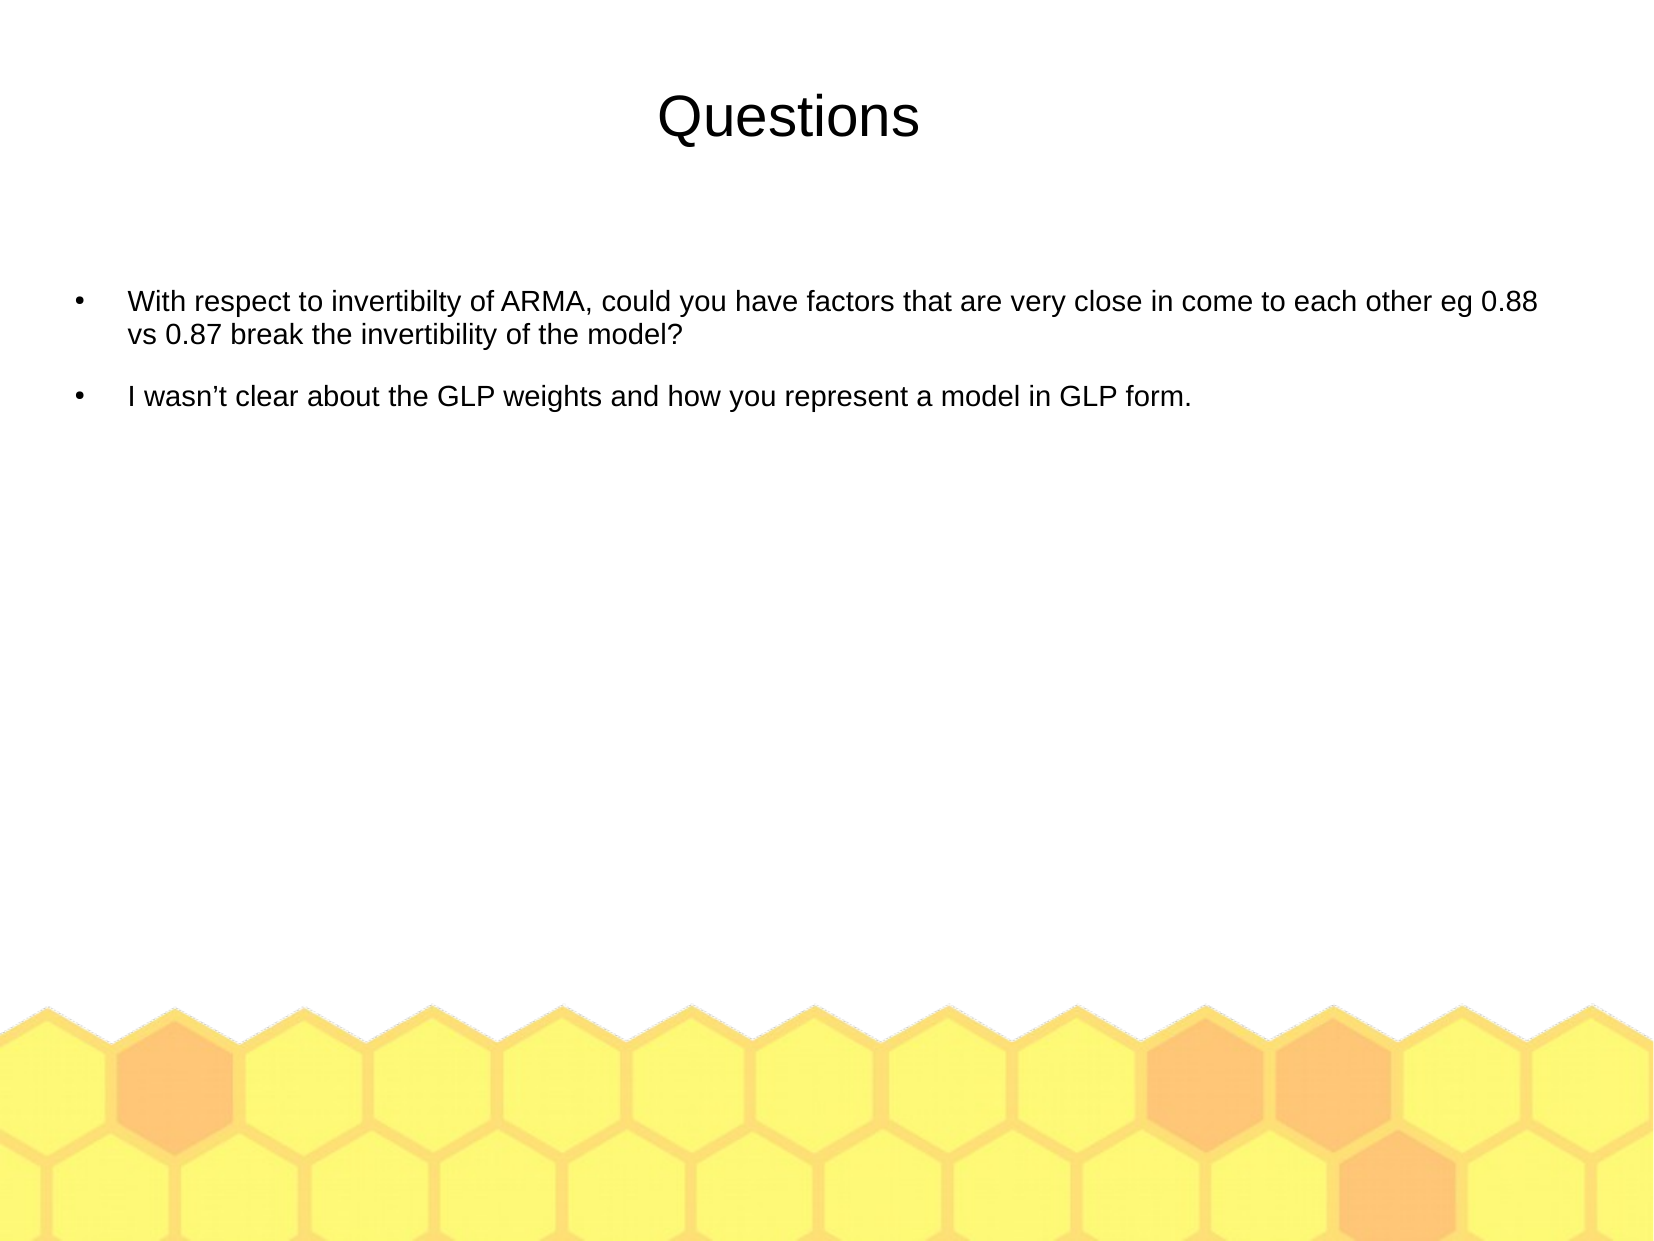

# Questions
With respect to invertibilty of ARMA, could you have factors that are very close in come to each other eg 0.88 vs 0.87 break the invertibility of the model?
I wasn’t clear about the GLP weights and how you represent a model in GLP form.